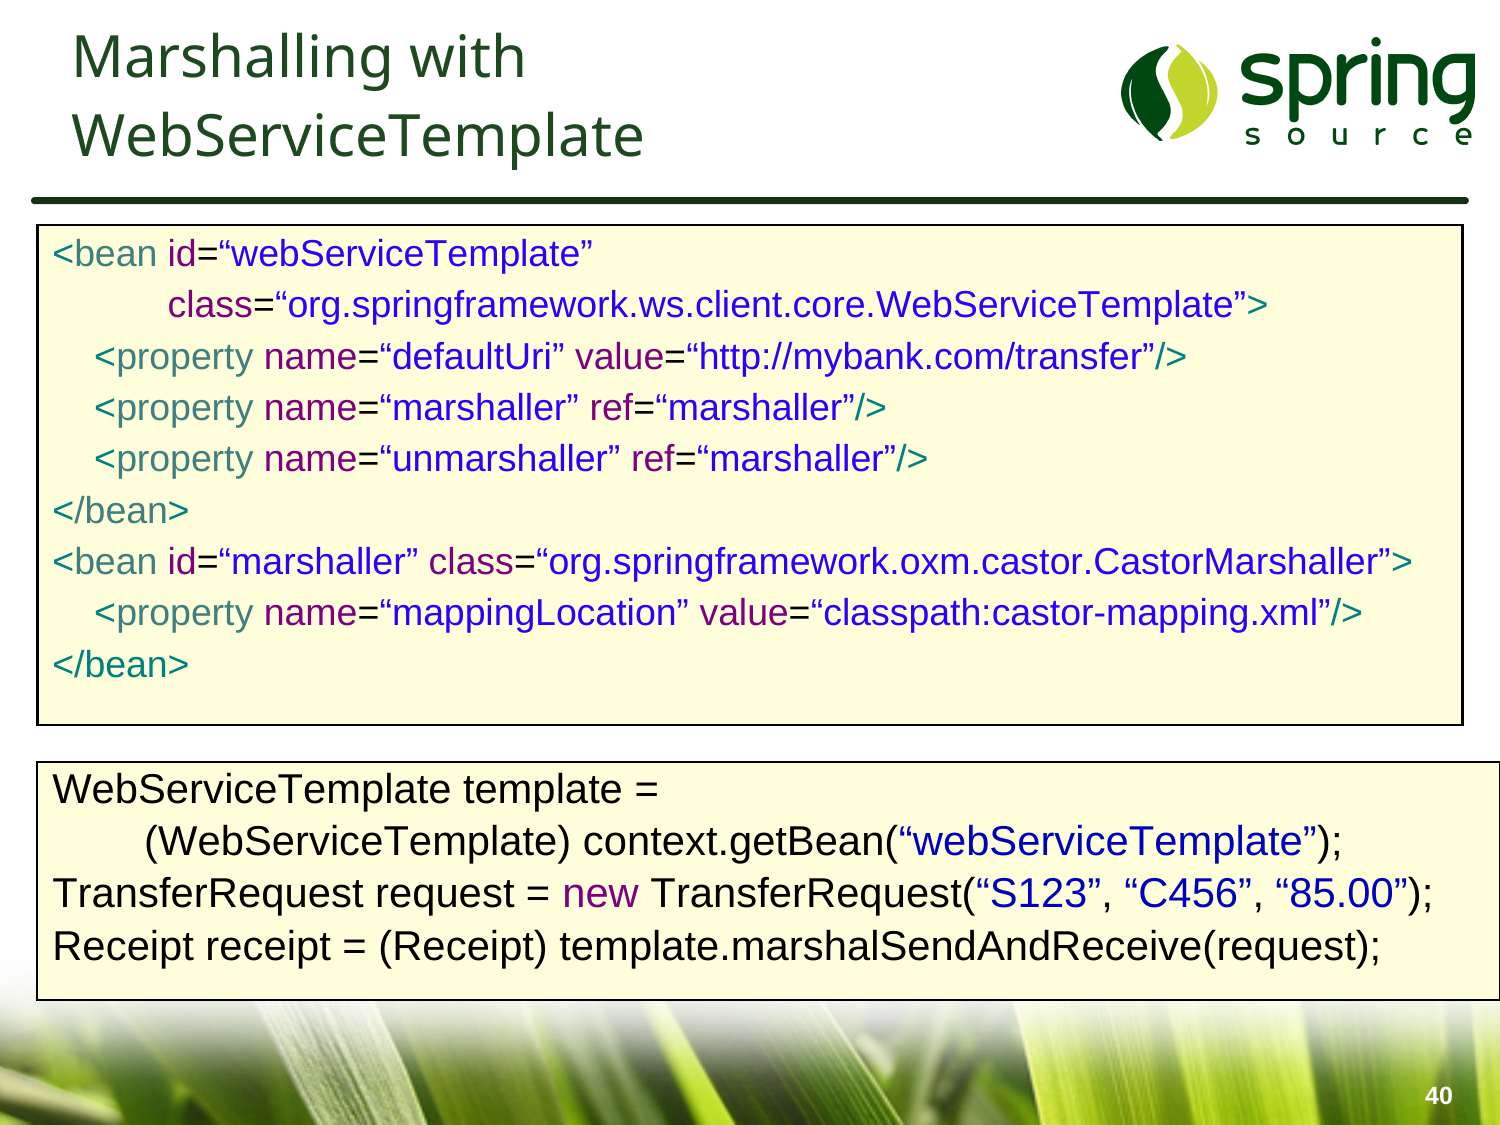

# Marshalling with WebServiceTemplate
<bean id=“webServiceTemplate”
 class=“org.springframework.ws.client.core.WebServiceTemplate”>
 <property name=“defaultUri” value=“http://mybank.com/transfer”/>
 <property name=“marshaller” ref=“marshaller”/>
 <property name=“unmarshaller” ref=“marshaller”/>
</bean>
<bean id=“marshaller” class=“org.springframework.oxm.castor.CastorMarshaller”>
 <property name=“mappingLocation” value=“classpath:castor-mapping.xml”/>
</bean>
WebServiceTemplate template =
 (WebServiceTemplate) context.getBean(“webServiceTemplate”);
TransferRequest request = new TransferRequest(“S123”, “C456”, “85.00”);
Receipt receipt = (Receipt) template.marshalSendAndReceive(request);